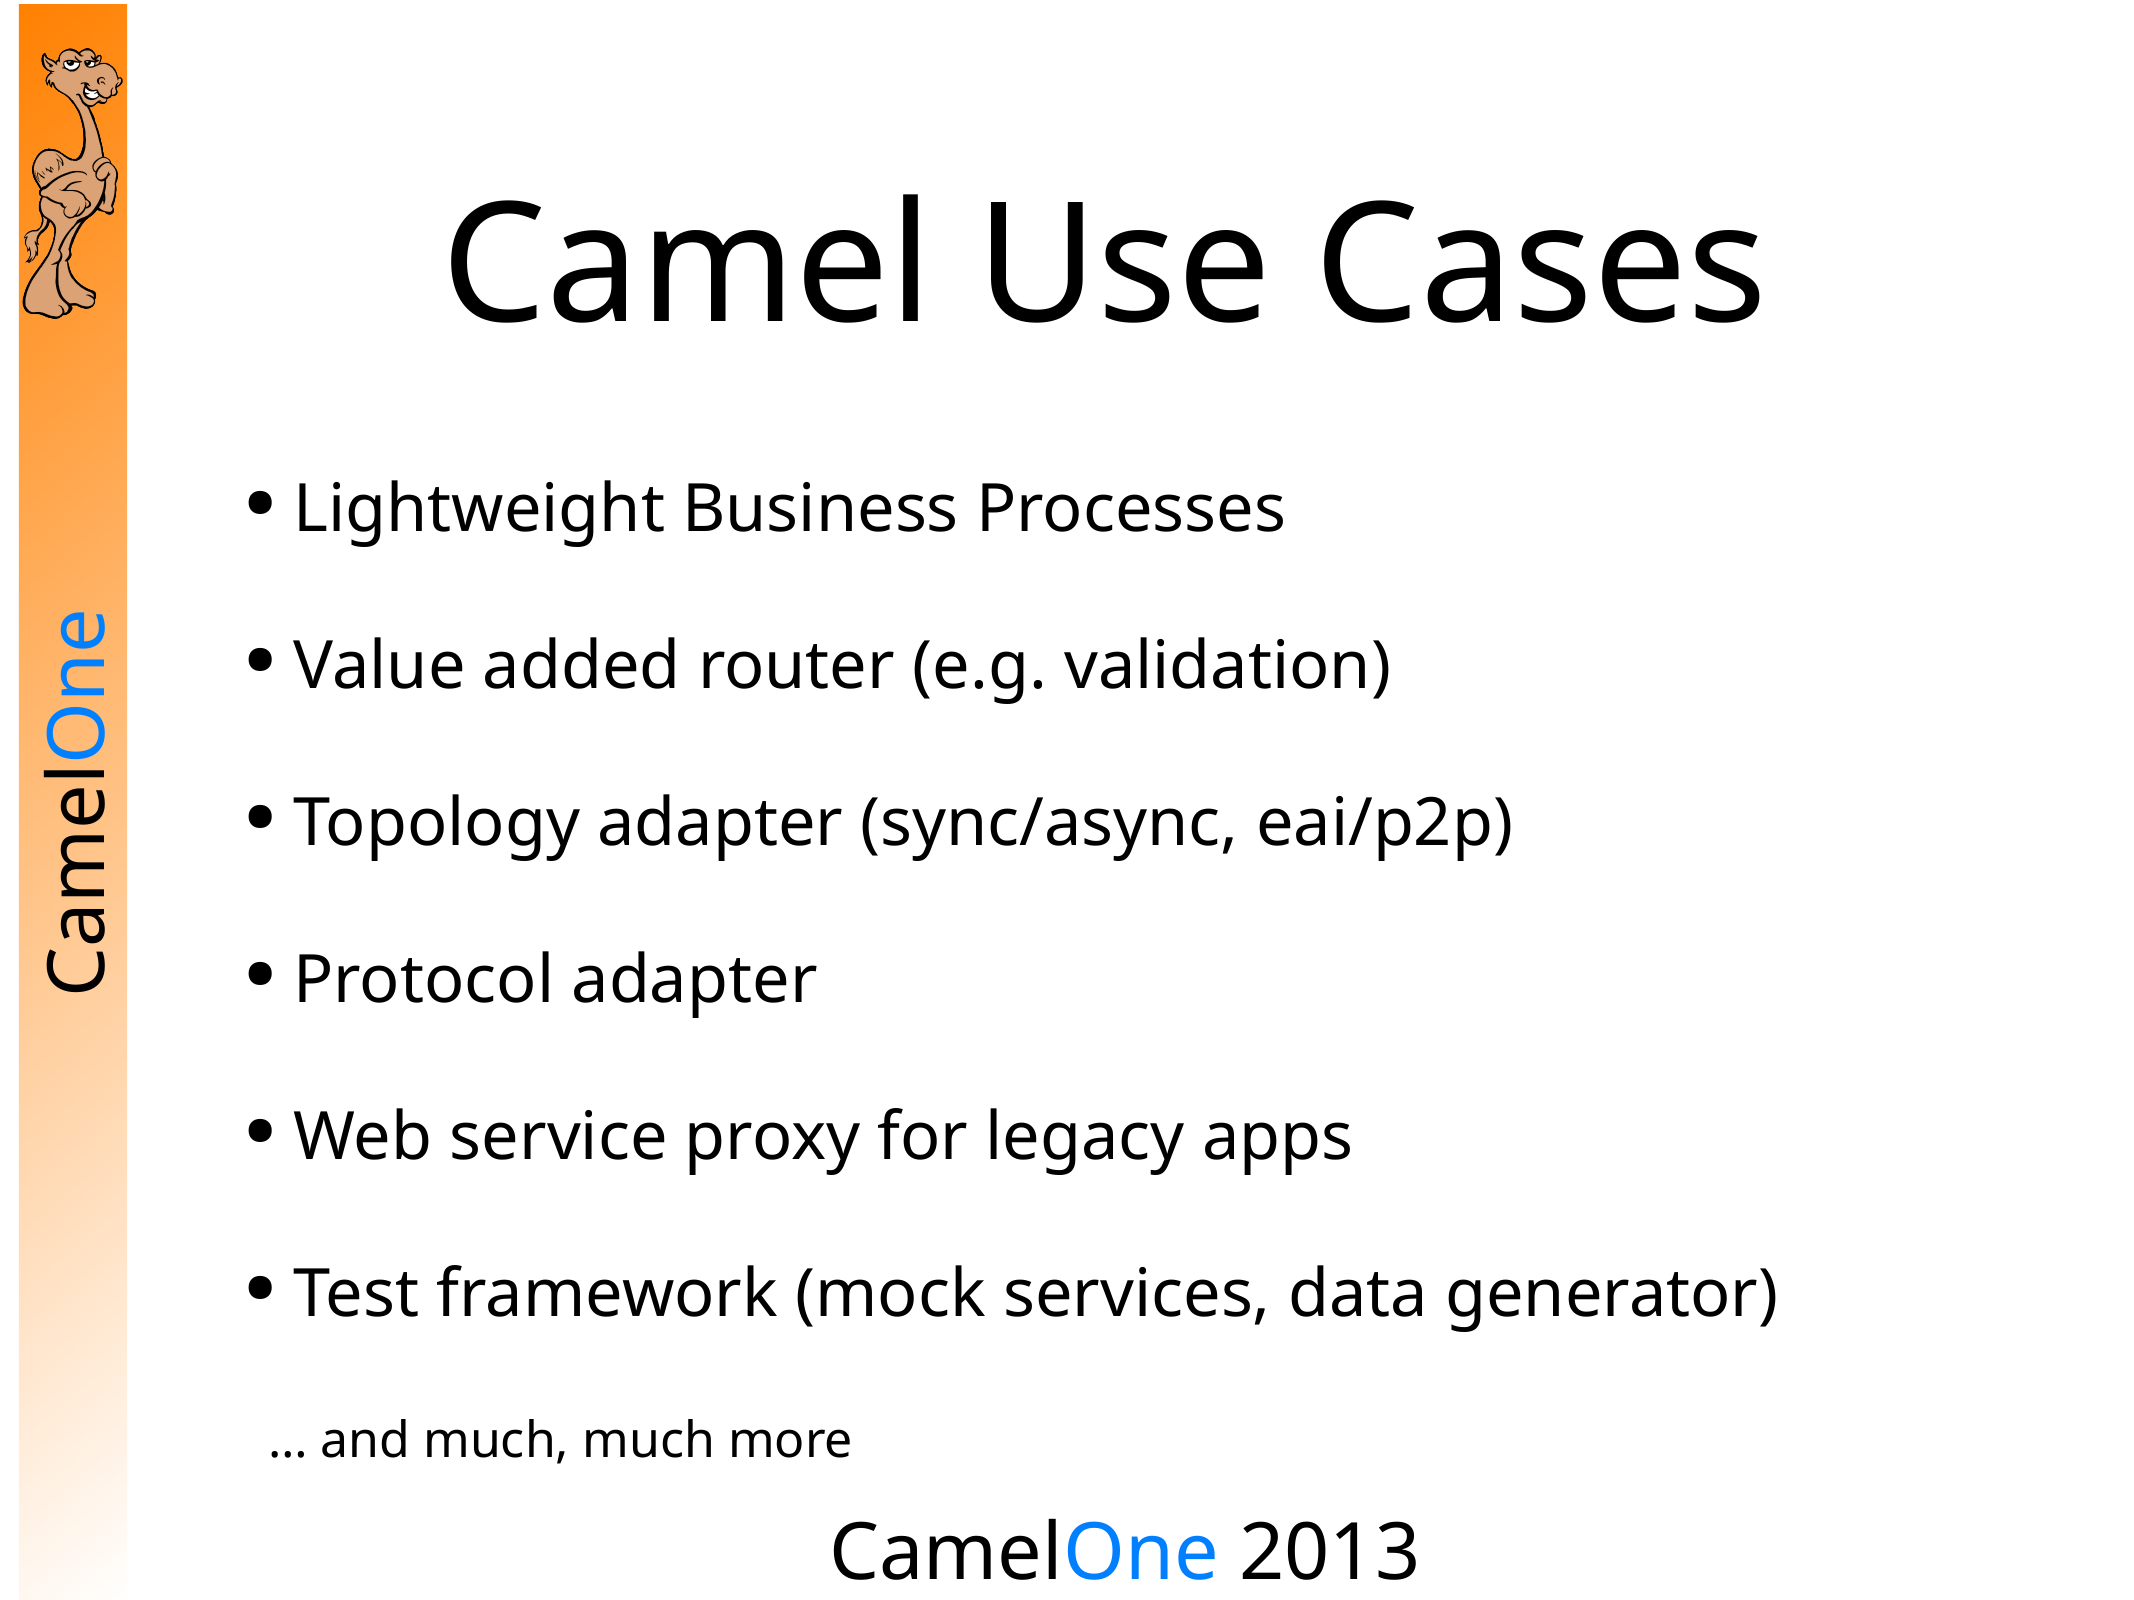

# Camel Use Cases
 Lightweight Business Processes
 Value added router (e.g. validation)
 Topology adapter (sync/async, eai/p2p)
 Protocol adapter
 Web service proxy for legacy apps
 Test framework (mock services, data generator)
… and much, much more